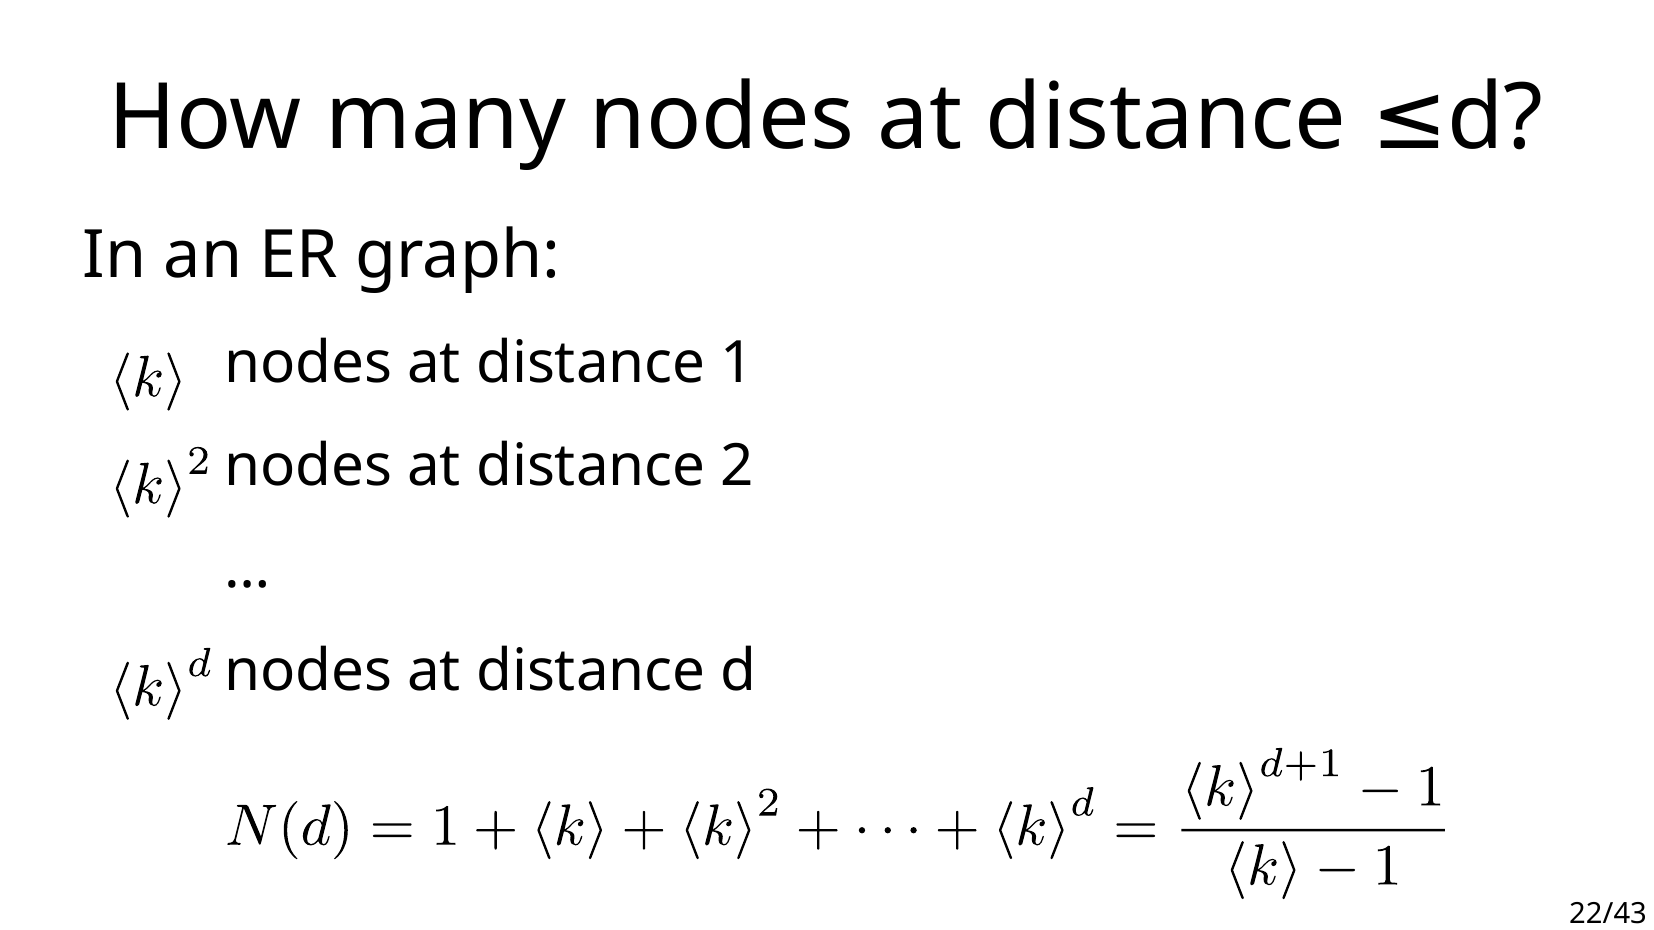

# How many nodes at distance ≤d?
In an ER graph:
nodes at distance 1
nodes at distance 2
…
nodes at distance d
22